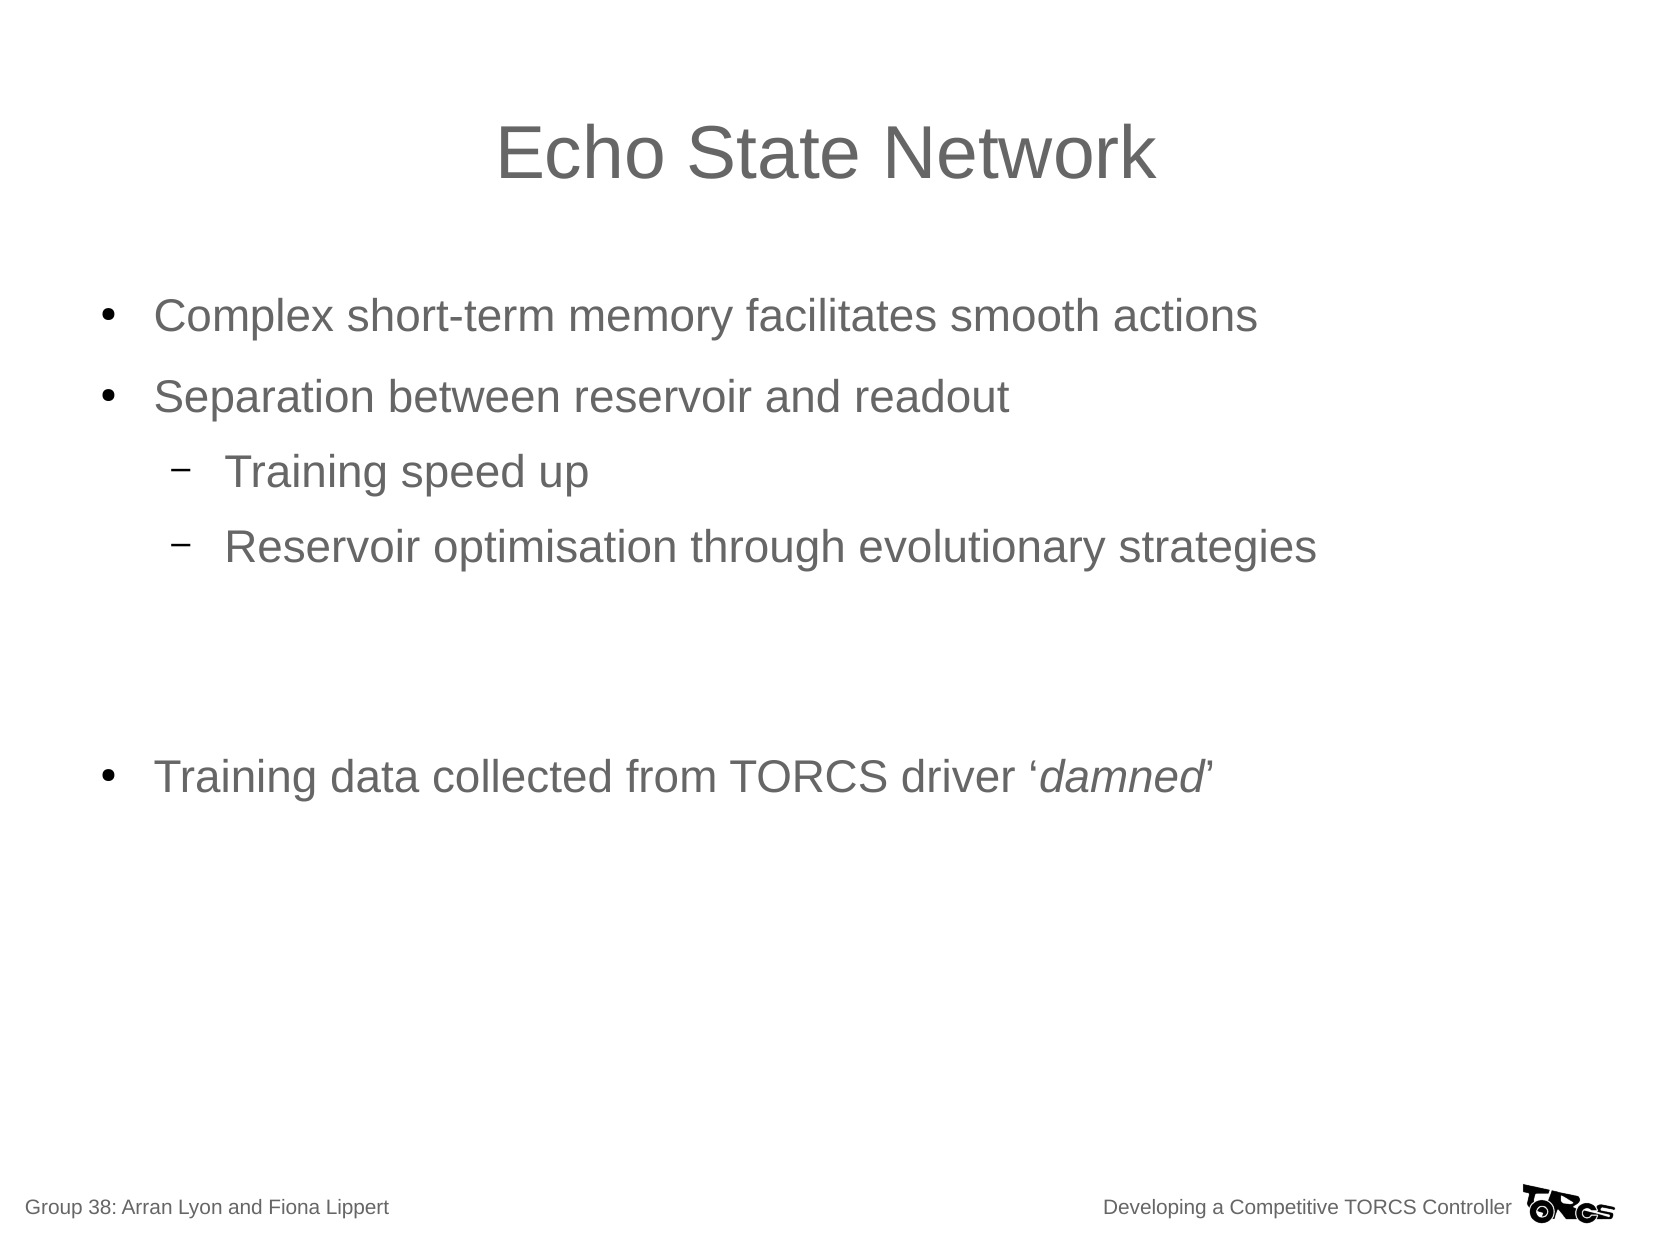

# Echo State Network
Complex short-term memory facilitates smooth actions
Separation between reservoir and readout
Training speed up
Reservoir optimisation through evolutionary strategies
Training data collected from TORCS driver ‘damned’